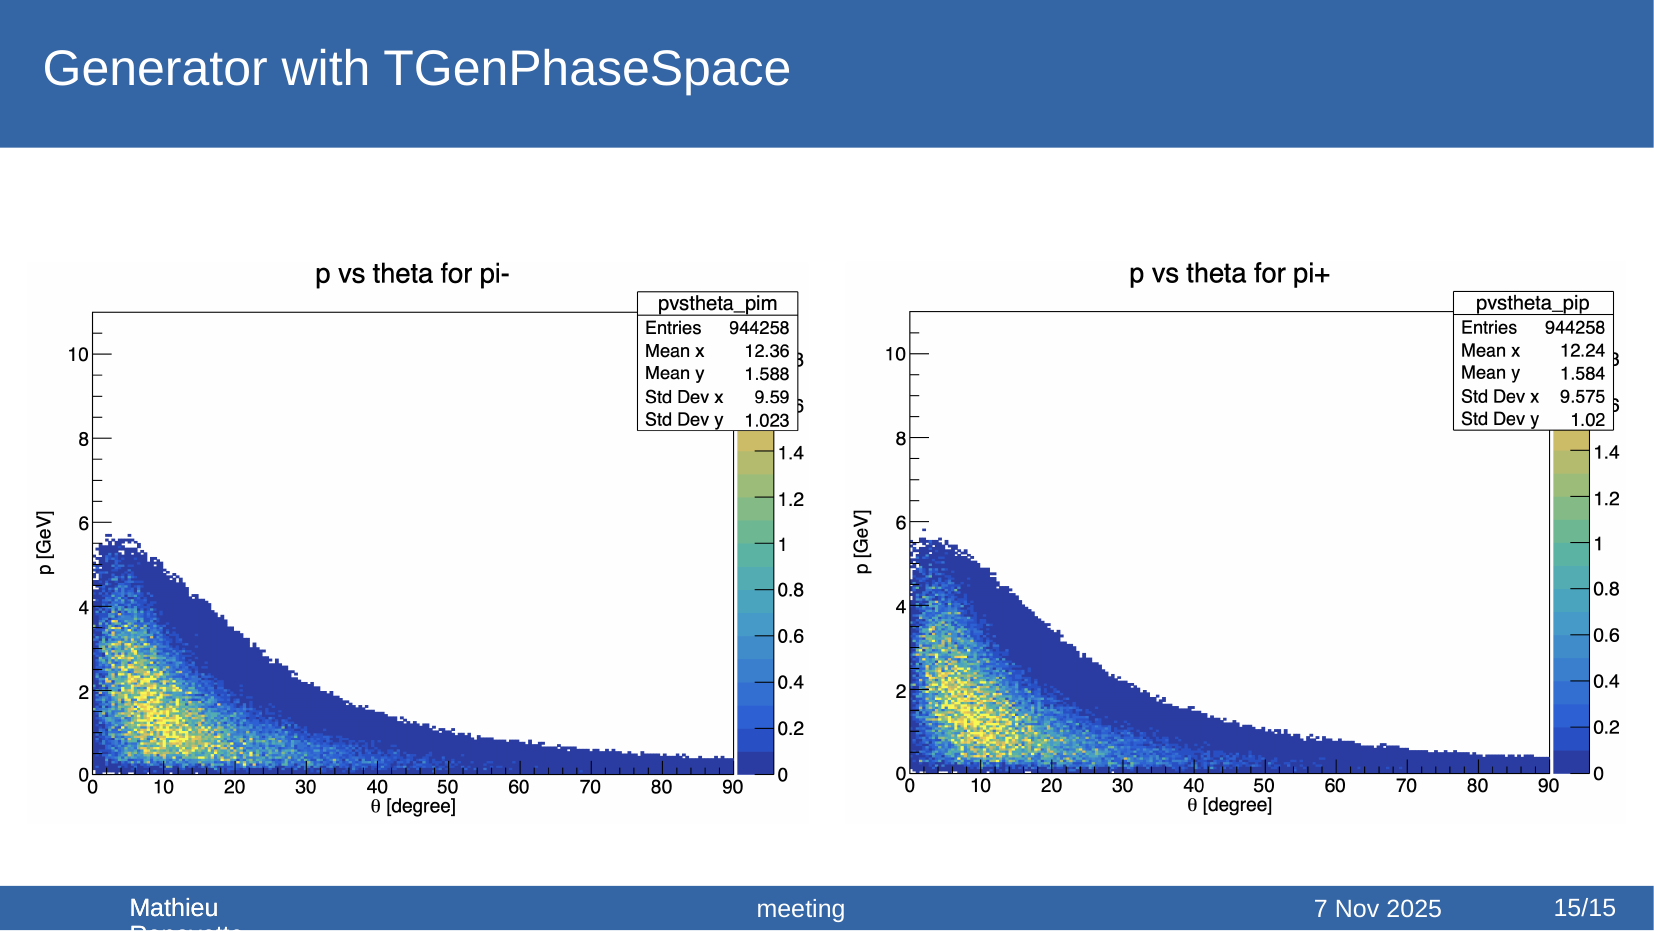

Generator with TGenPhaseSpace
Mathieu Ronayette
15/15
Mathieu Ronayette
 meeting
7 Nov 2025